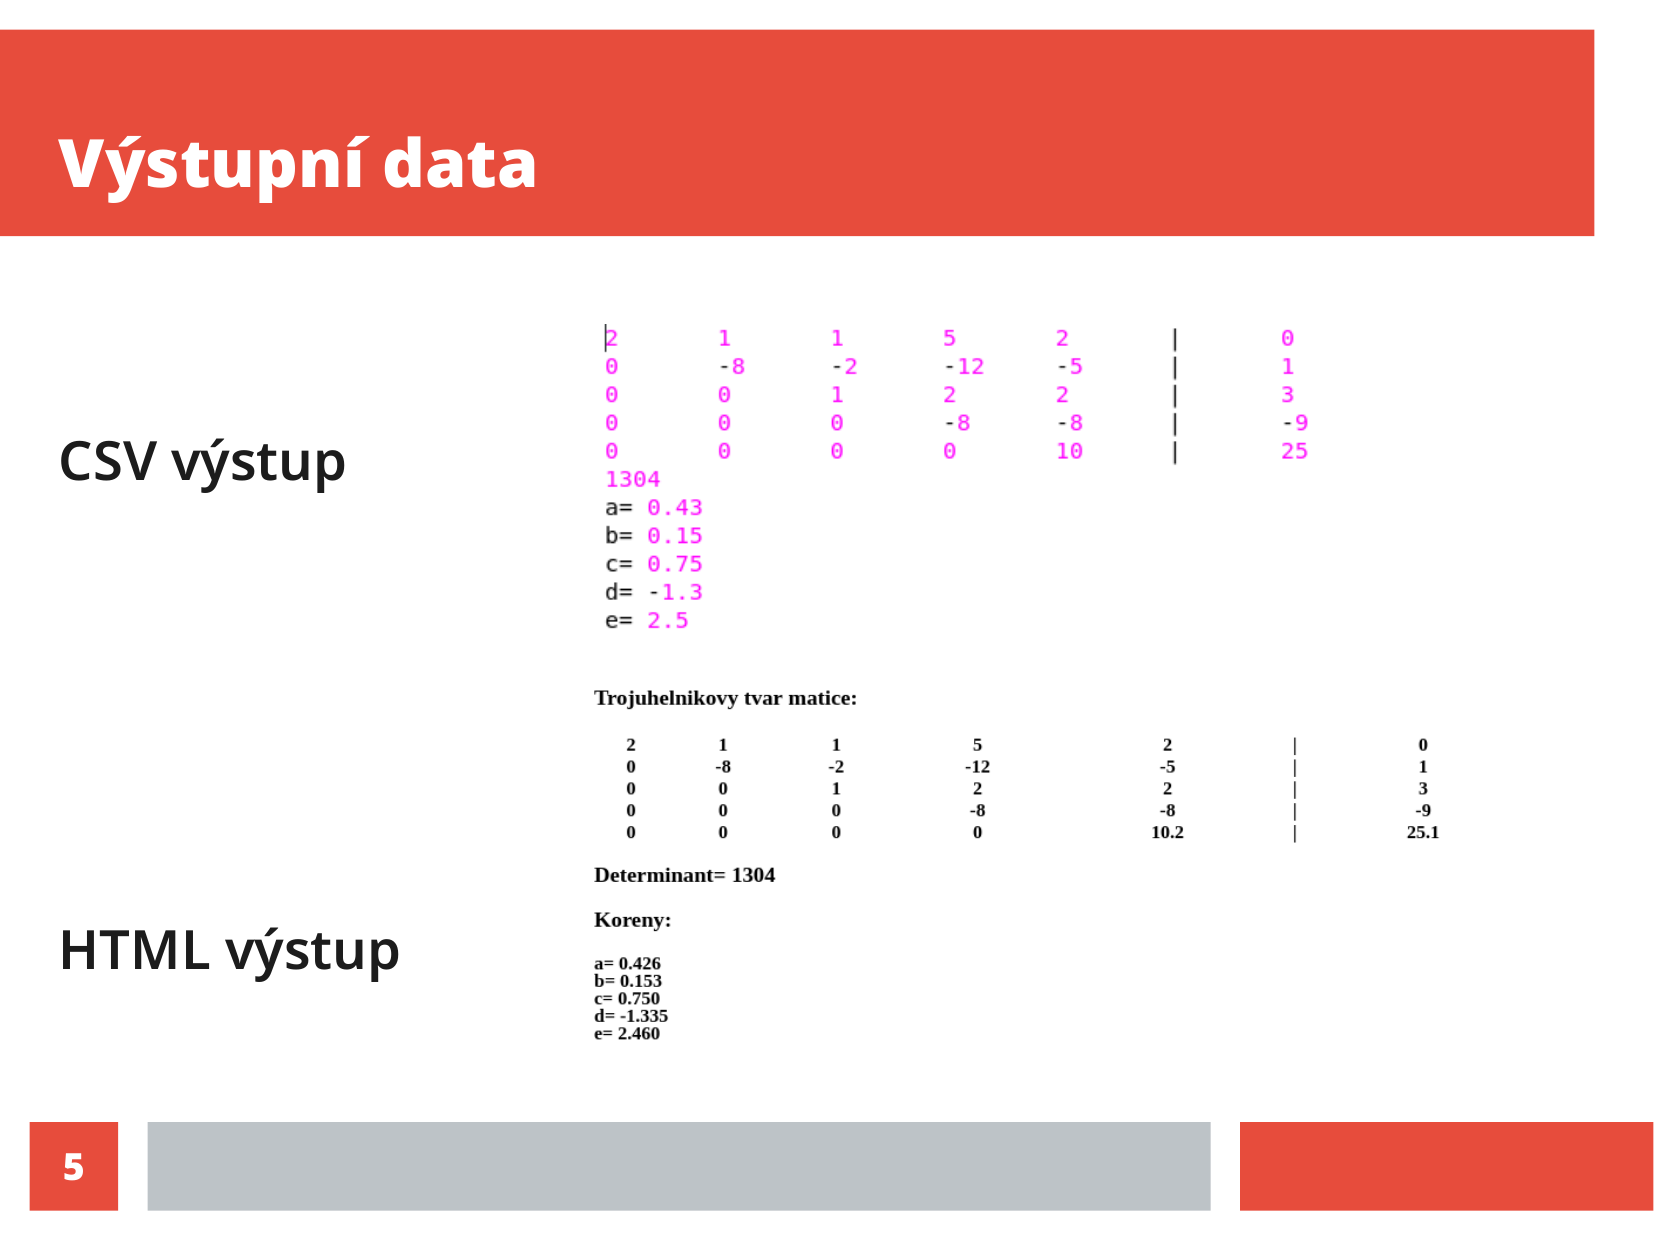

# Výstupní data
CSV výstup
HTML výstup
5